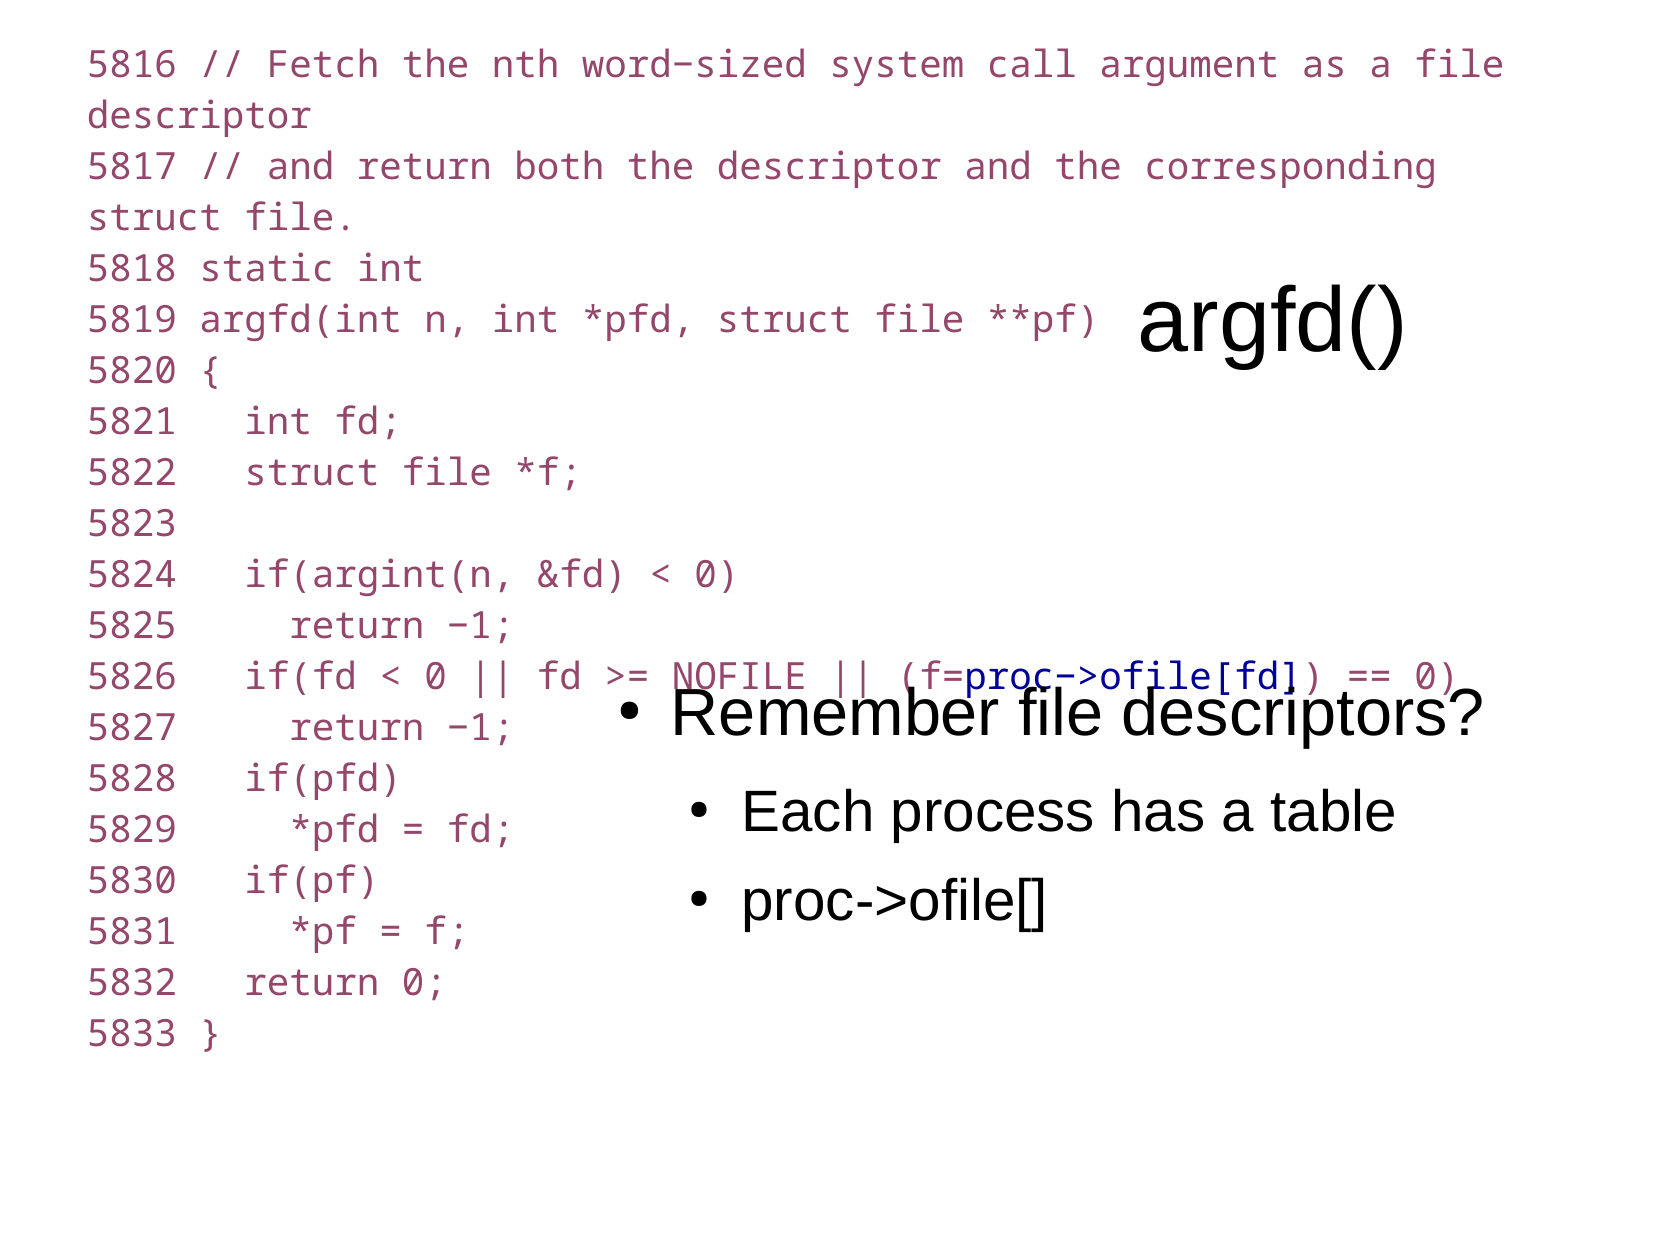

5816 // Fetch the nth word−sized system call argument as a file descriptor
5817 // and return both the descriptor and the corresponding struct file.
5818 static int
5819 argfd(int n, int *pfd, struct file **pf)
5820 {
5821 int fd;
5822 struct file *f;
5823
5824 if(argint(n, &fd) < 0)
5825 return −1;
5826 if(fd < 0 || fd >= NOFILE || (f=proc−>ofile[fd]) == 0)
5827 return −1;
5828 if(pfd)
5829 *pfd = fd;
5830 if(pf)
5831 *pf = f;
5832 return 0;
5833 }
# argfd()
Remember file descriptors?
Each process has a table
proc->ofile[]